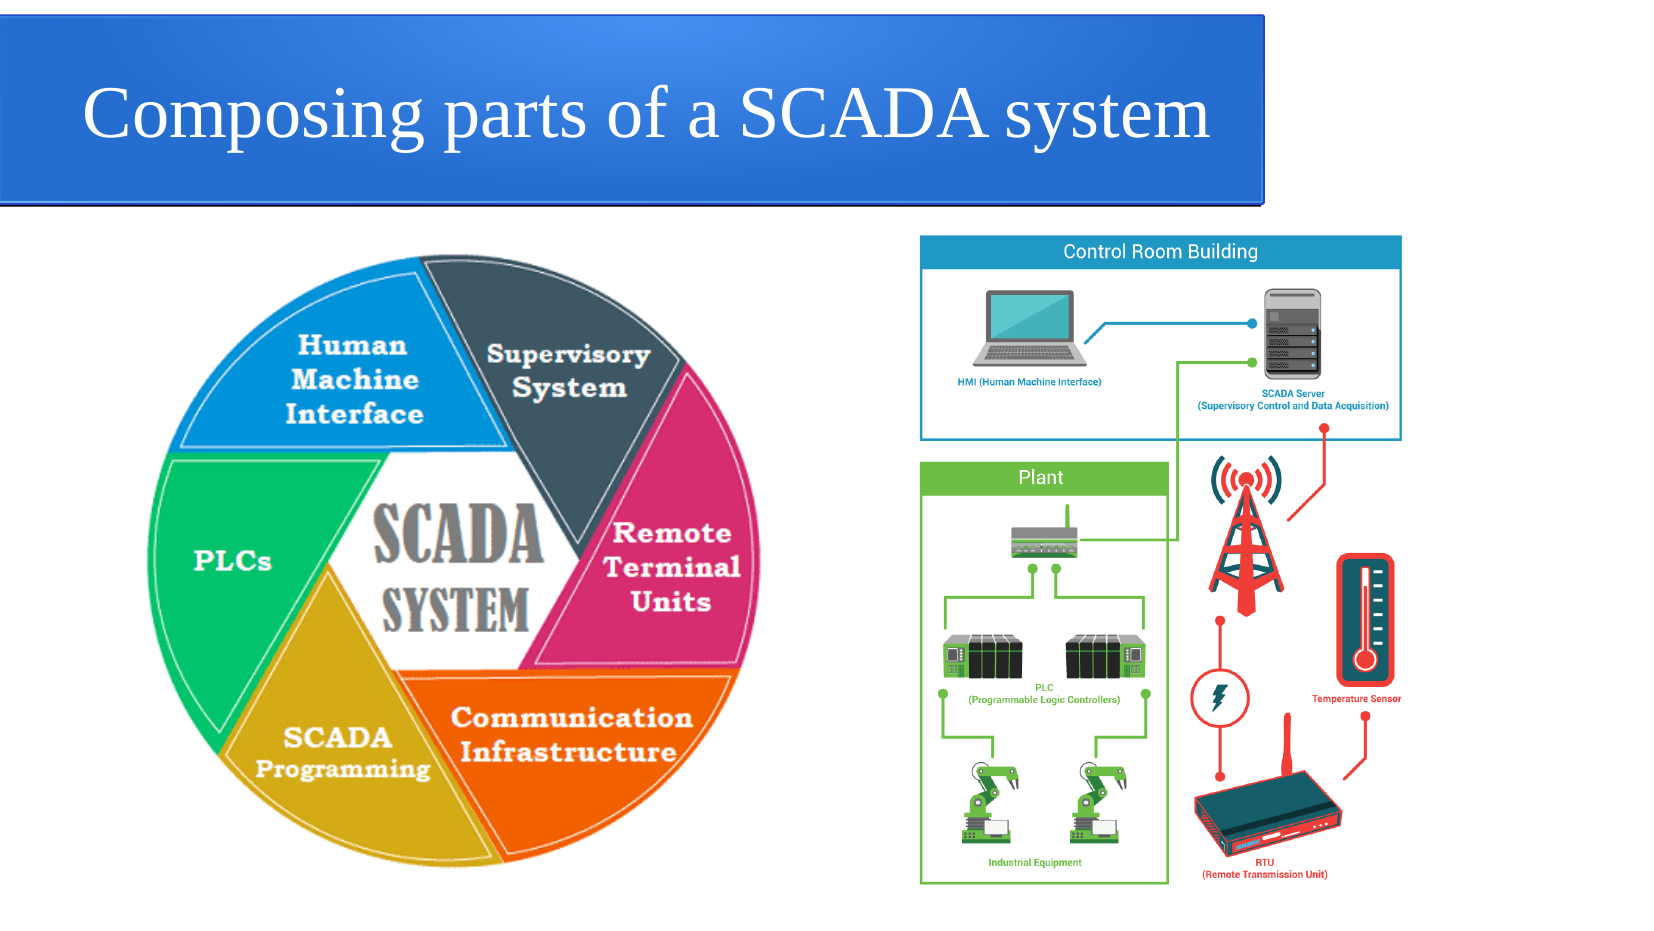

# Composing parts of a SCADA system